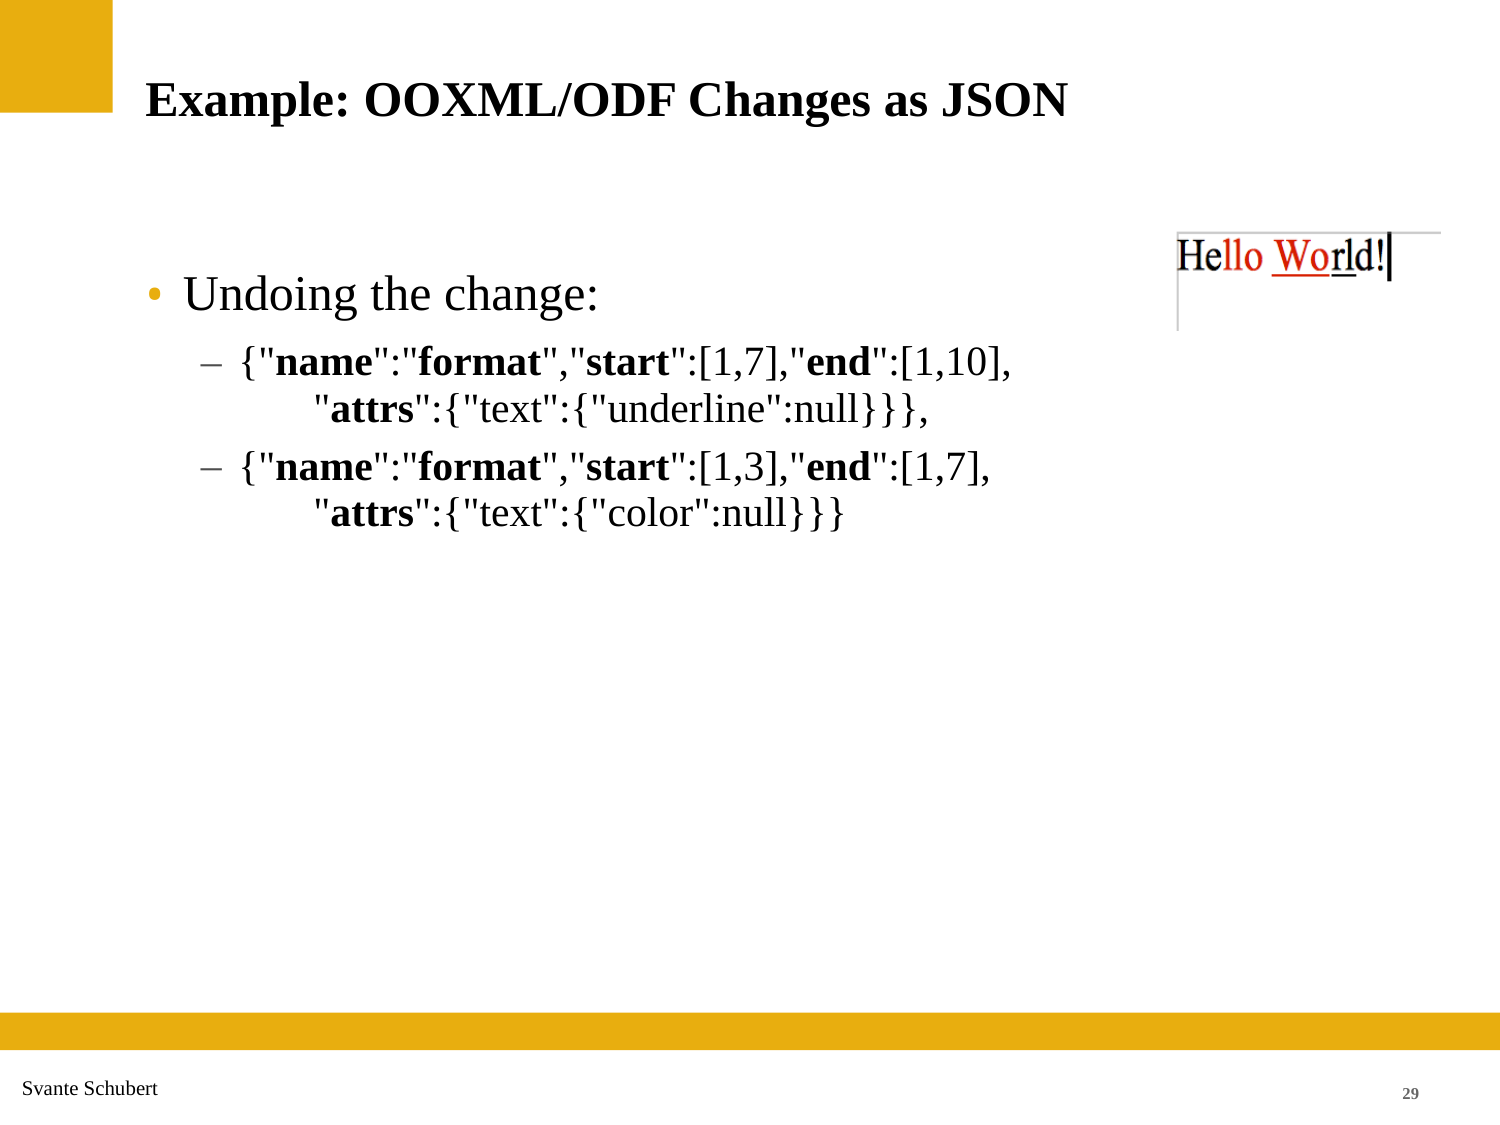

# Example: OOXML/ODF Changes as JSON
Undoing the change:
{"name":"format","start":[1,7],"end":[1,10],
	"attrs":{"text":{"underline":null}}},
{"name":"format","start":[1,3],"end":[1,7],
	"attrs":{"text":{"color":null}}}
Svante Schubert